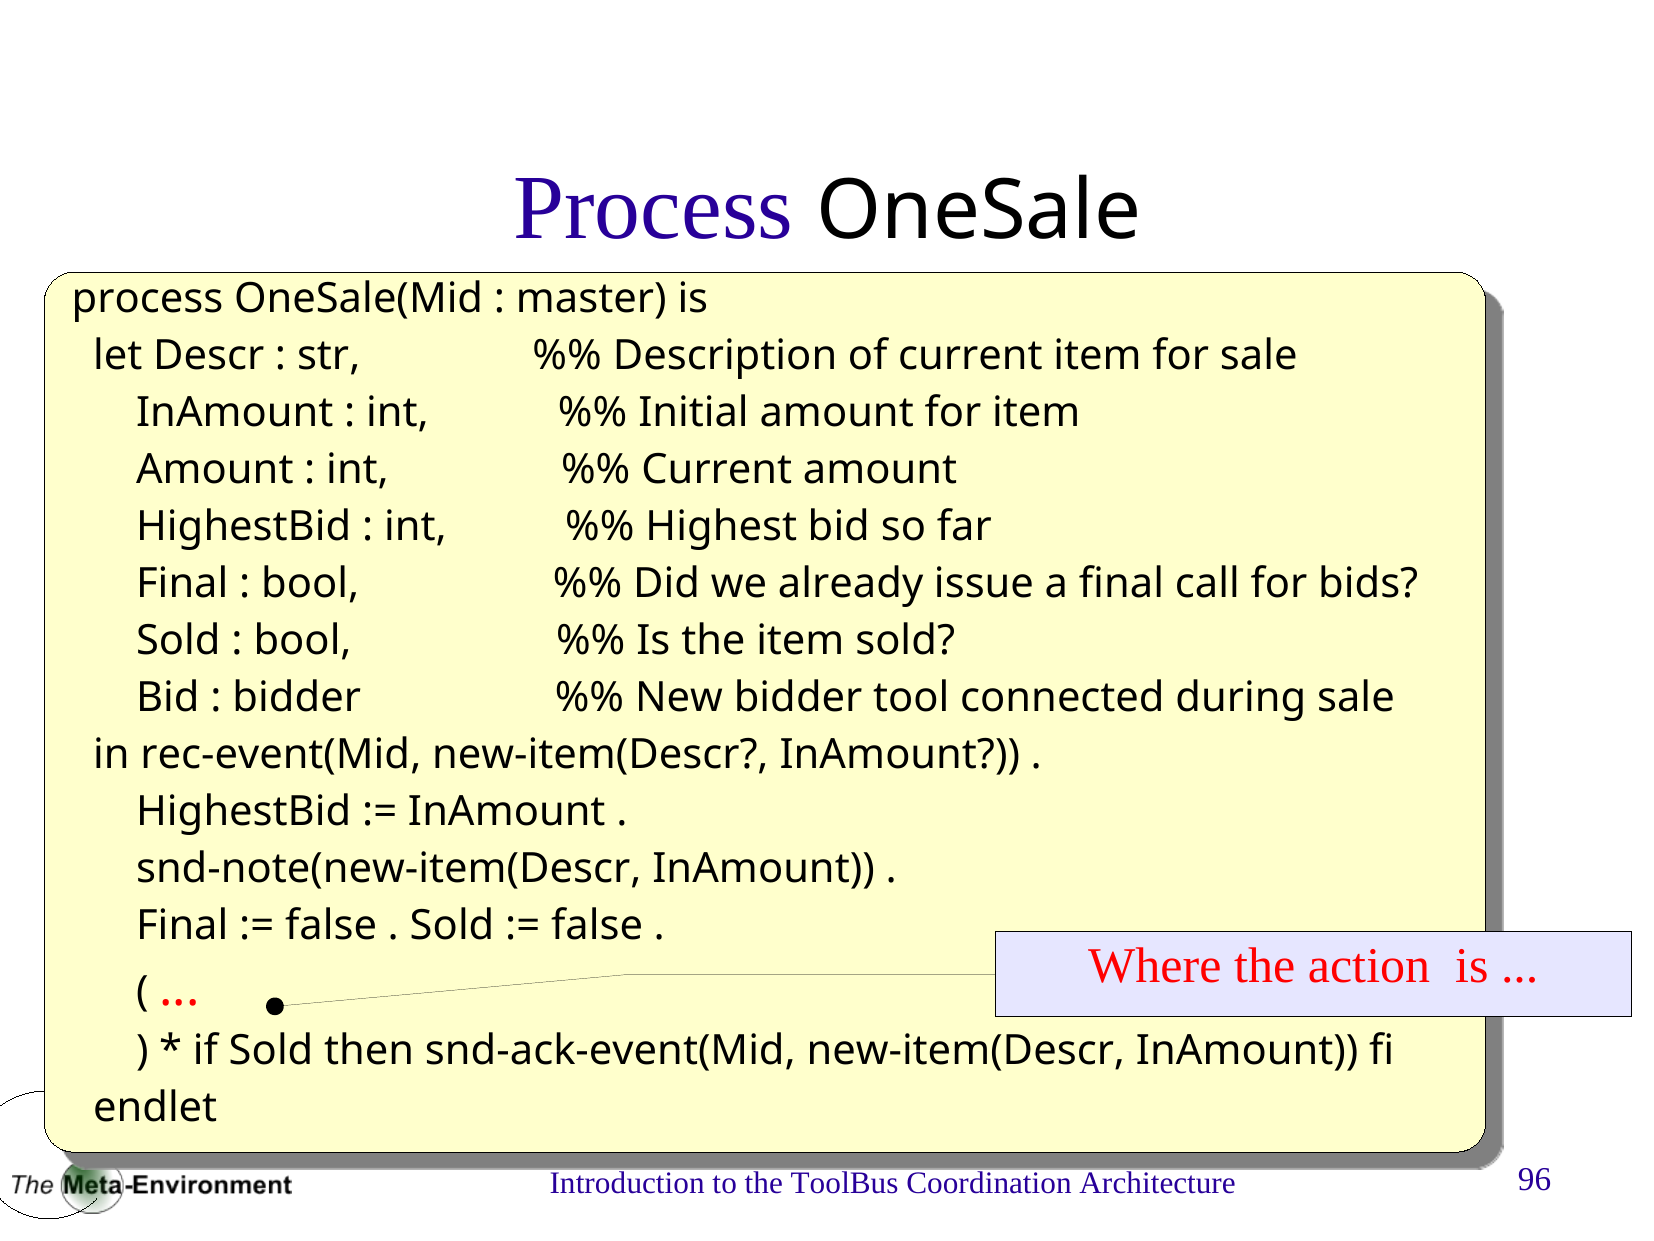

# Process OneSale
process OneSale(Mid : master) is
 let Descr : str, %% Description of current item for sale
 InAmount : int, %% Initial amount for item
 Amount : int, %% Current amount
 HighestBid : int, %% Highest bid so far
 Final : bool, %% Did we already issue a final call for bids?
 Sold : bool, %% Is the item sold?
 Bid : bidder %% New bidder tool connected during sale
 in rec-event(Mid, new-item(Descr?, InAmount?)) .
 HighestBid := InAmount .
 snd-note(new-item(Descr, InAmount)) .
 Final := false . Sold := false .
 ( ...
 ) * if Sold then snd-ack-event(Mid, new-item(Descr, InAmount)) fi
 endlet